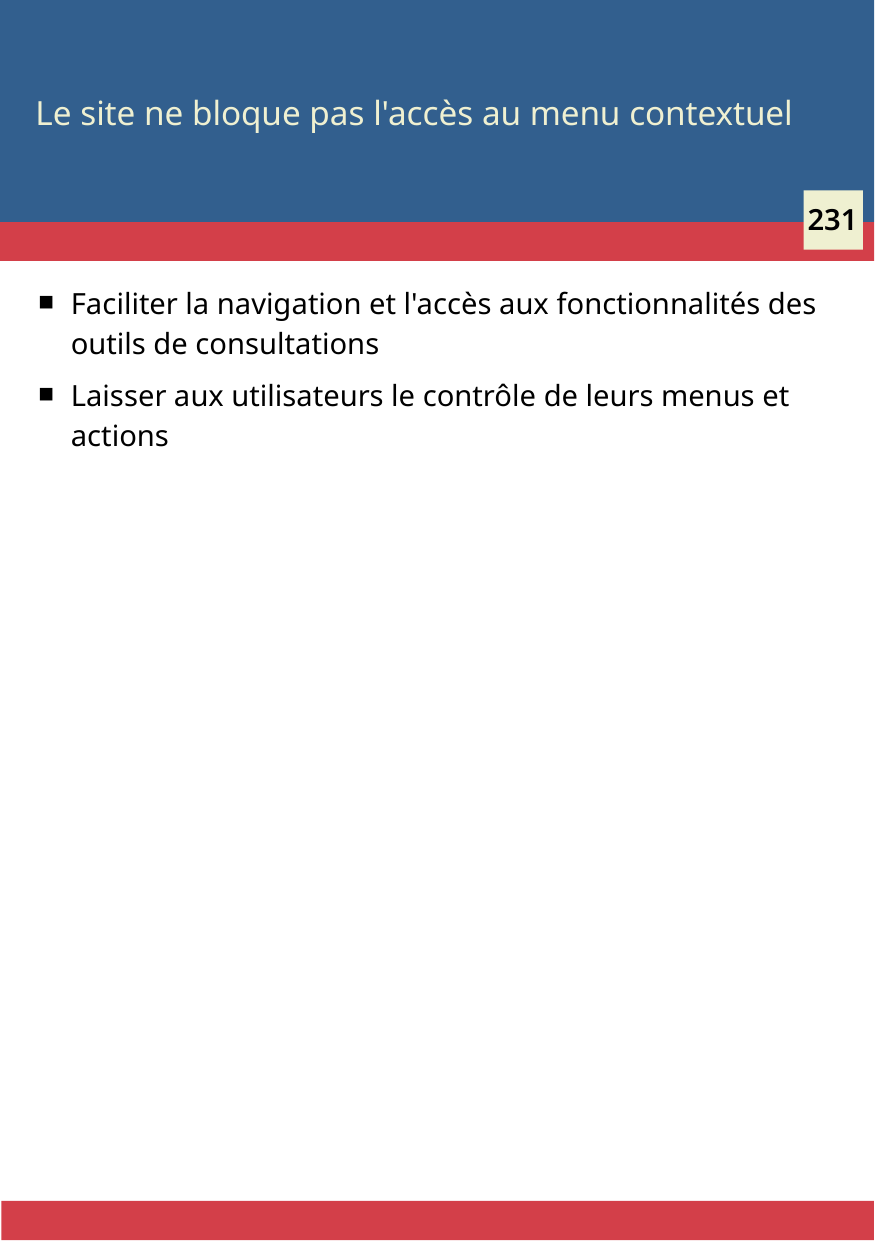

# Le site ne bloque pas l'accès au menu contextuel
231
Faciliter la navigation et l'accès aux fonctionnalités des outils de consultations
Laisser aux utilisateurs le contrôle de leurs menus et actions